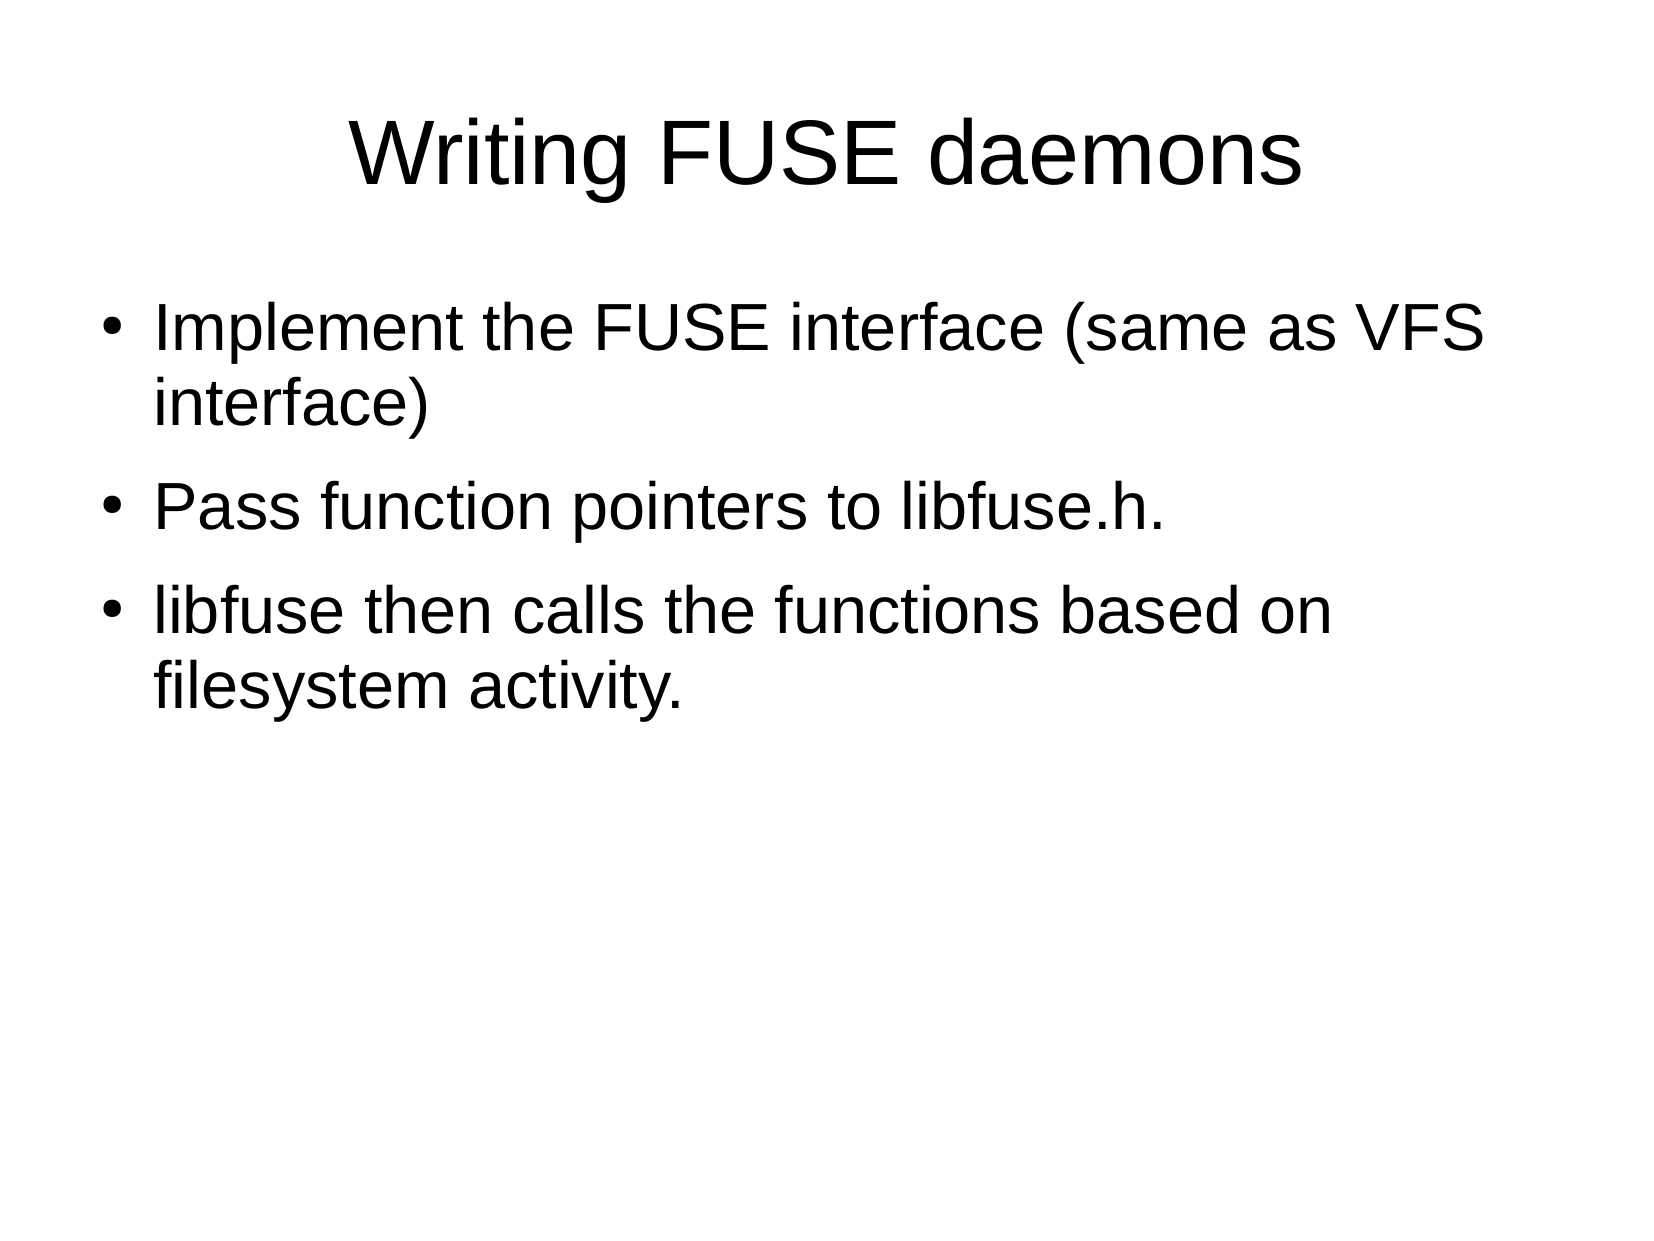

# Writing FUSE daemons
Implement the FUSE interface (same as VFS interface)
Pass function pointers to libfuse.h.
libfuse then calls the functions based on filesystem activity.